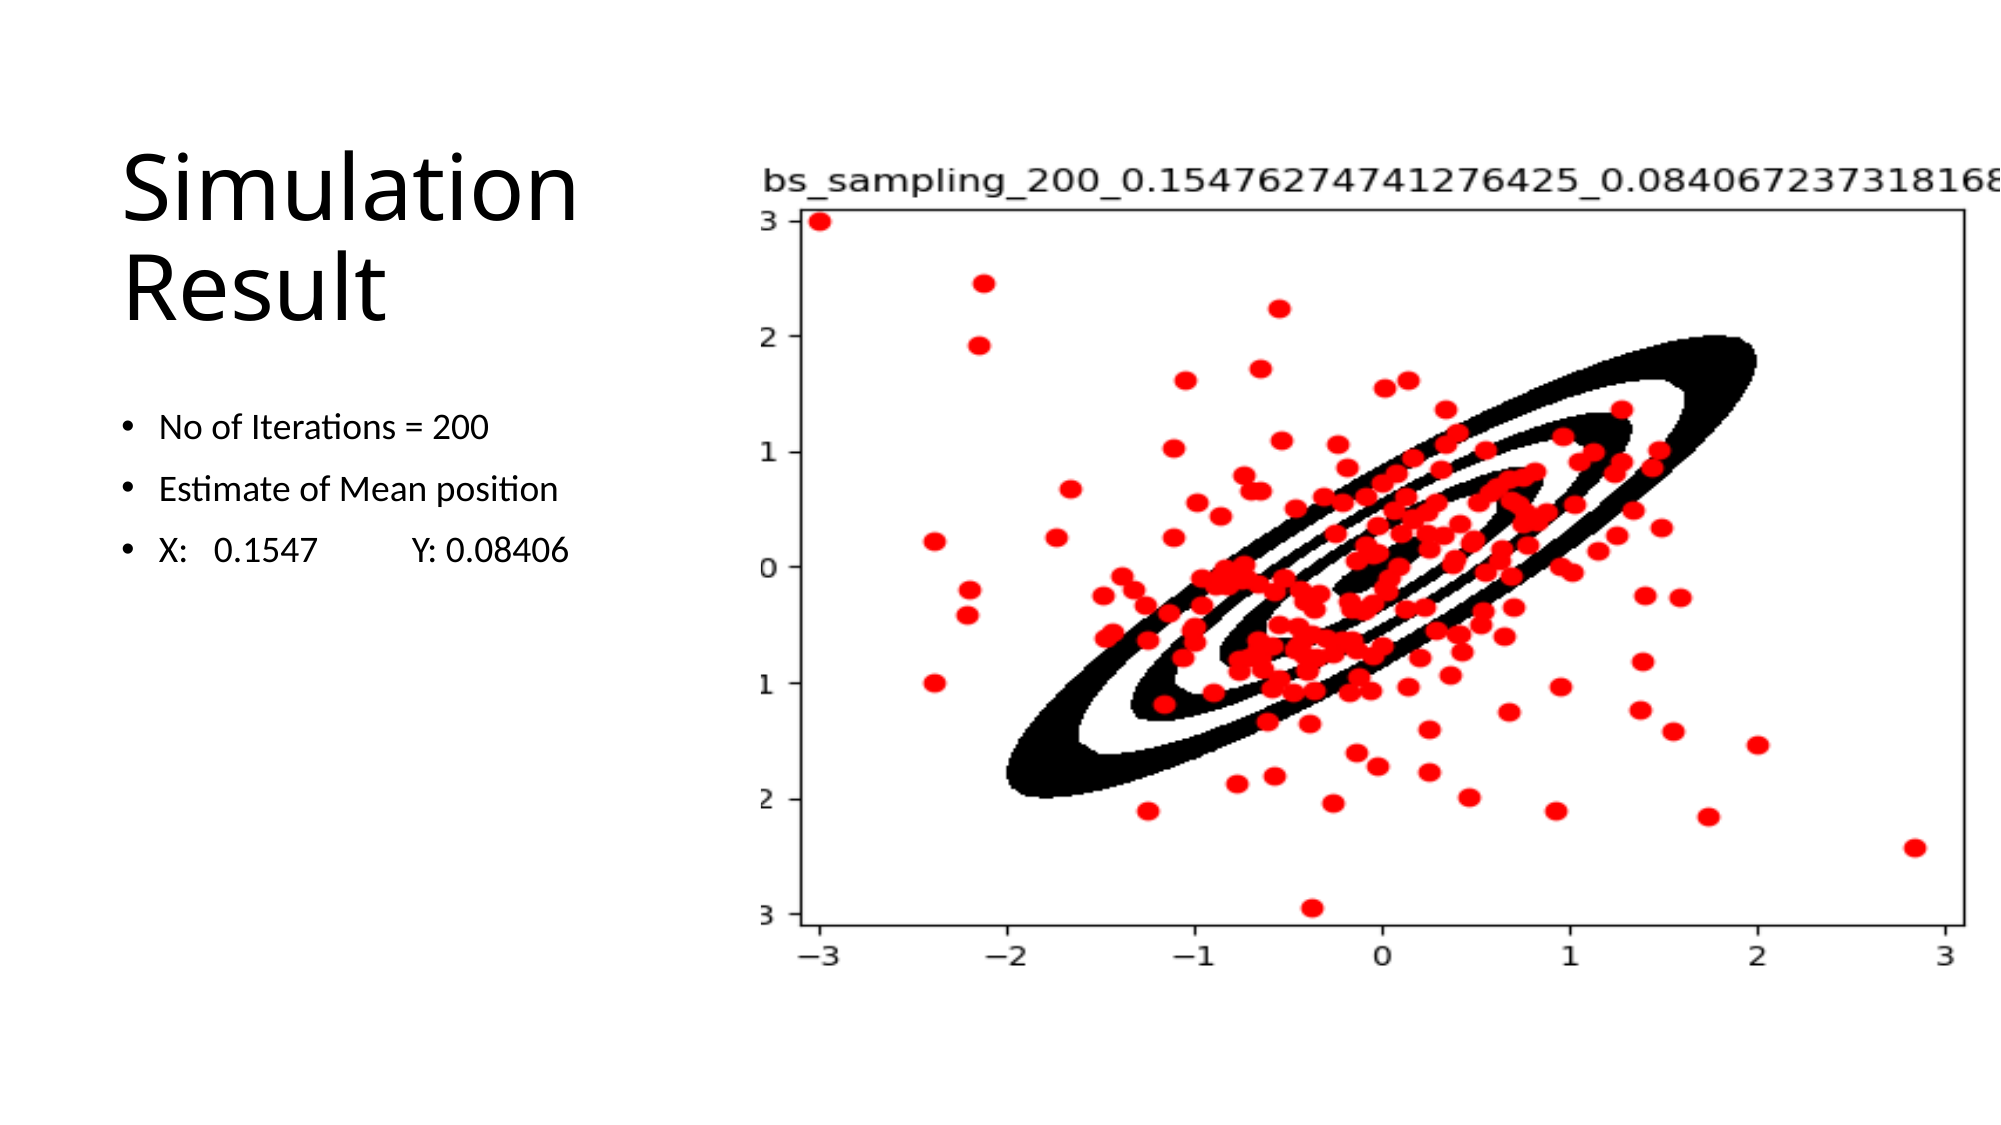

# Simulation Result
No of Iterations = 200
Estimate of Mean position
X:   0.1547           Y: 0.08406